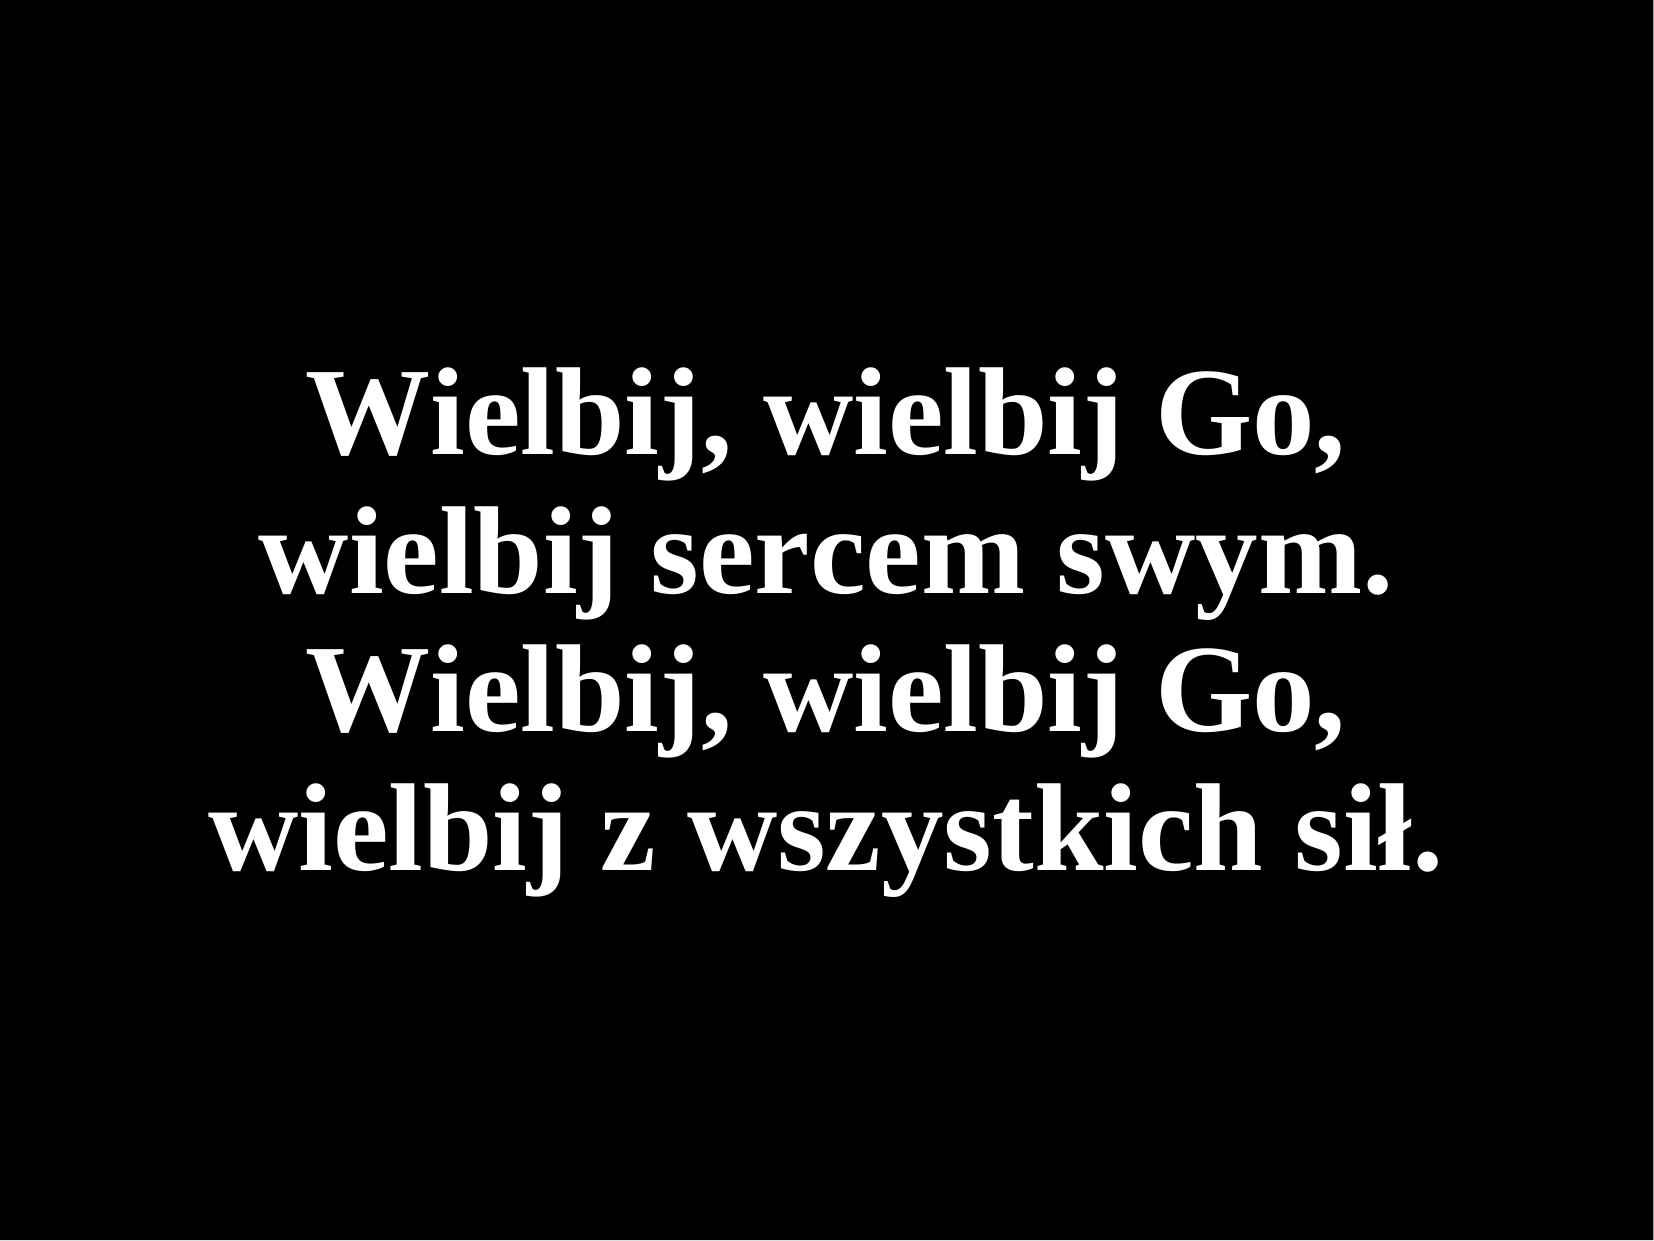

# Wielbij, wielbij Go, wielbij sercem swym. Wielbij, wielbij Go, wielbij z wszystkich sił.